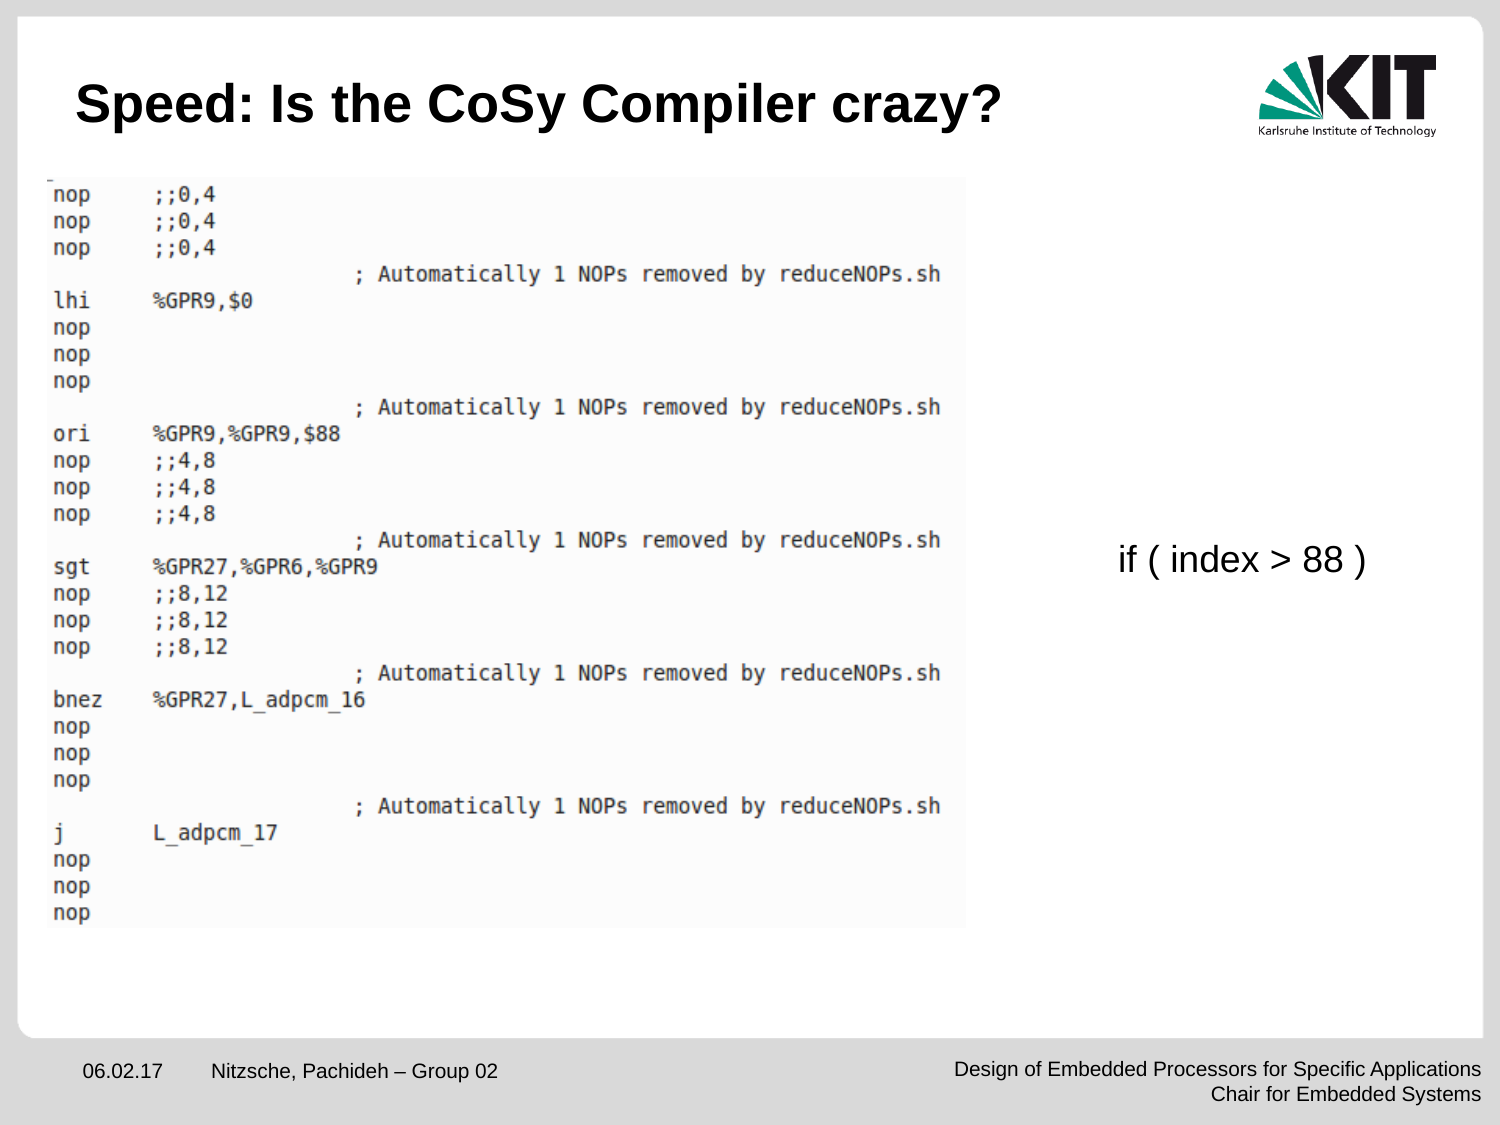

Speed: Is the CoSy Compiler crazy?
if ( index > 88 )
Nitzsche, Pachideh – Group 02